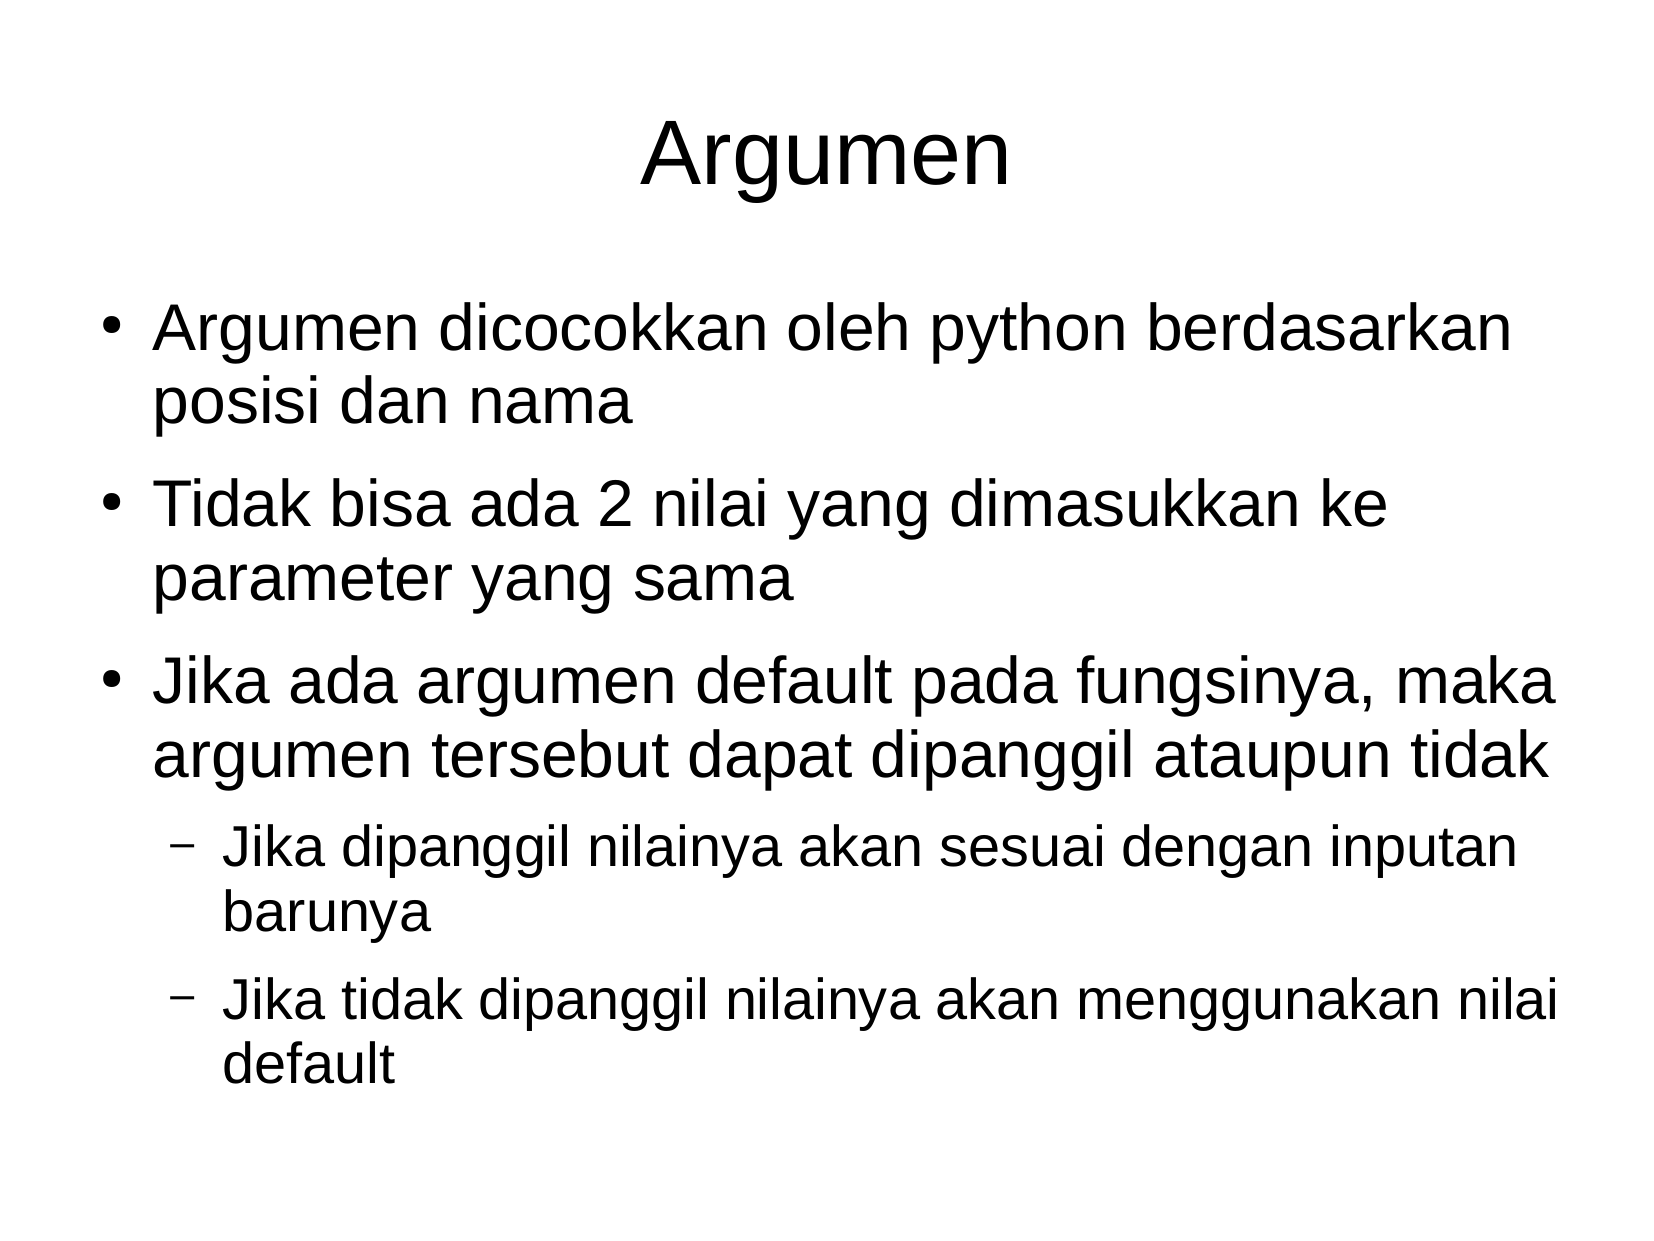

# Argumen
Argumen dicocokkan oleh python berdasarkan posisi dan nama
Tidak bisa ada 2 nilai yang dimasukkan ke parameter yang sama
Jika ada argumen default pada fungsinya, maka argumen tersebut dapat dipanggil ataupun tidak
Jika dipanggil nilainya akan sesuai dengan inputan barunya
Jika tidak dipanggil nilainya akan menggunakan nilai default